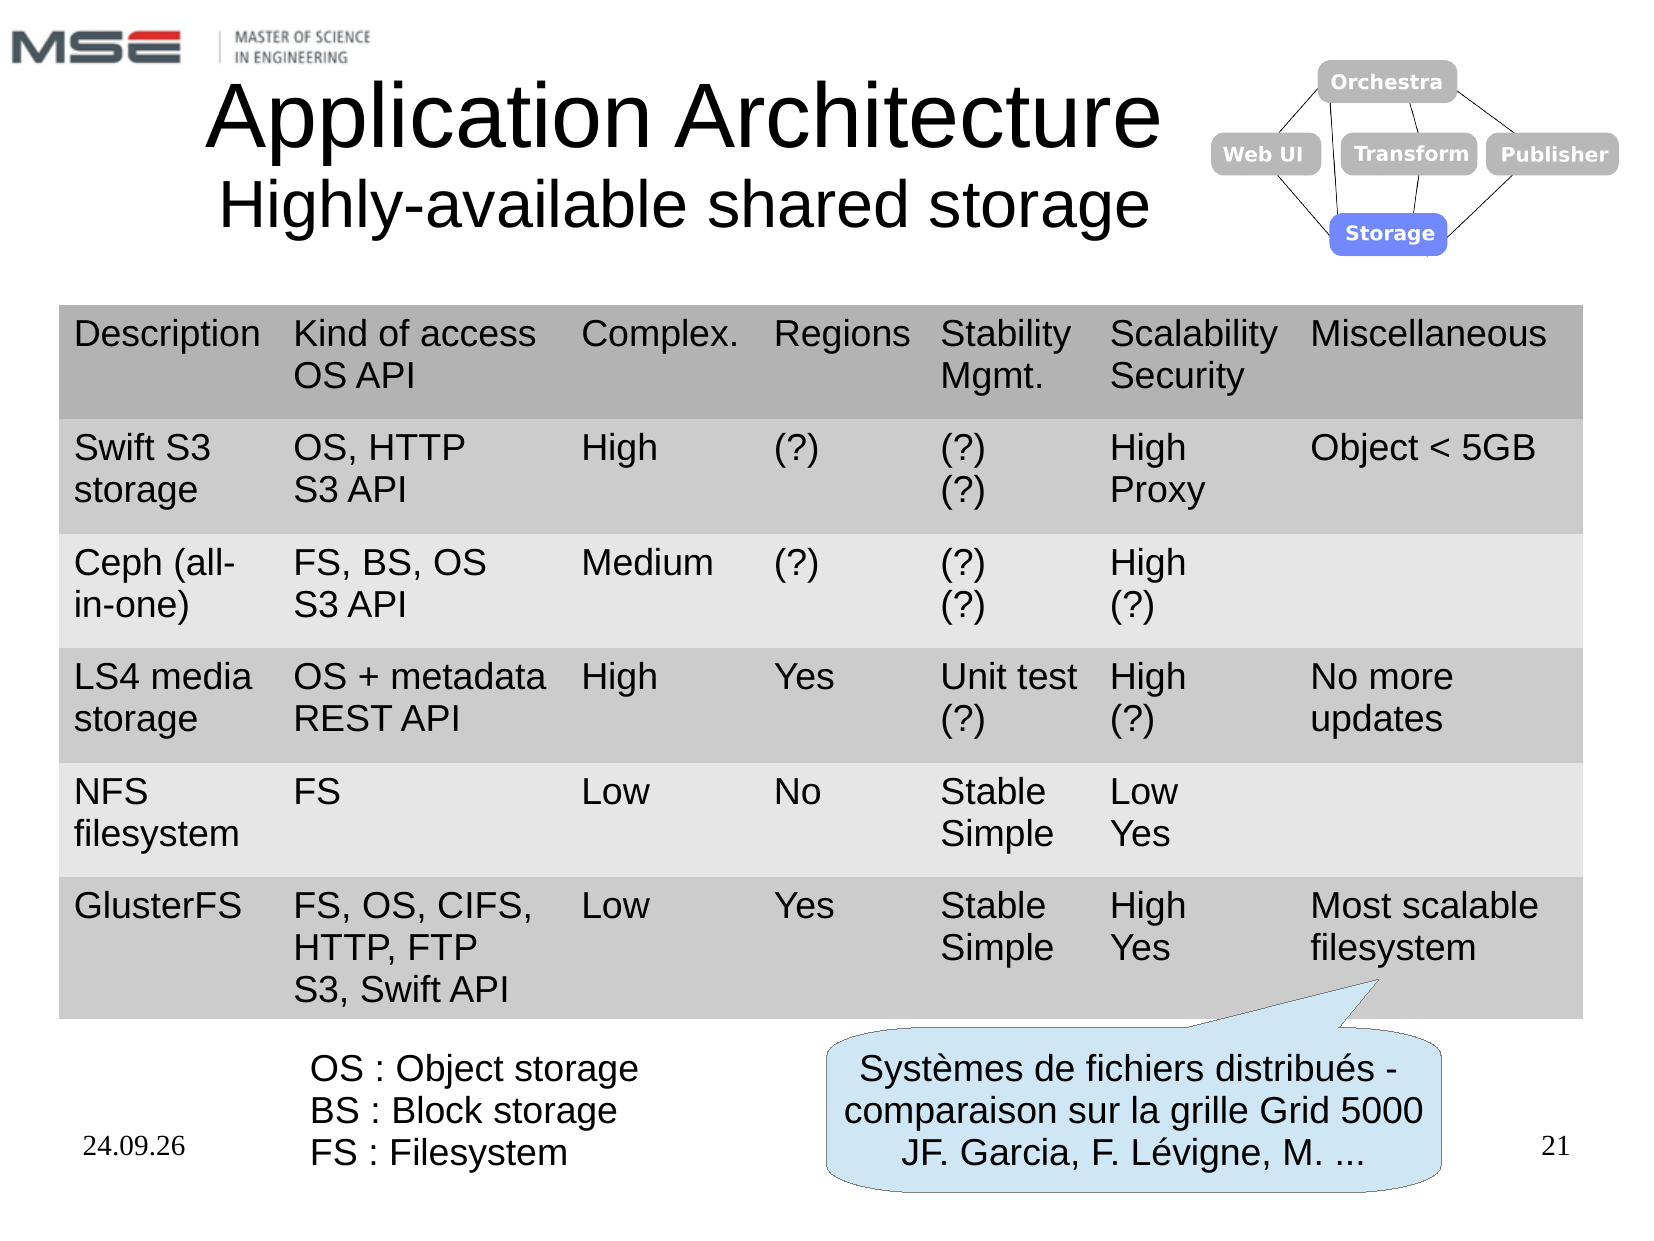

# Application Architecture Highly-available shared storage
| Description | Kind of access OS API | Complex. | Regions | Stability Mgmt. | Scalability Security | Miscellaneous |
| --- | --- | --- | --- | --- | --- | --- |
| Swift S3 storage | OS, HTTP S3 API | High | (?) | (?) (?) | High Proxy | Object < 5GB |
| Ceph (all-in-one) | FS, BS, OS S3 API | Medium | (?) | (?) (?) | High (?) | |
| LS4 media storage | OS + metadata REST API | High | Yes | Unit test (?) | High (?) | No more updates |
| NFS filesystem | FS | Low | No | Stable Simple | Low Yes | |
| GlusterFS | FS, OS, CIFS, HTTP, FTP S3, Swift API | Low | Yes | Stable Simple | High Yes | Most scalable filesystem |
Systèmes de fichiers distribués -
comparaison sur la grille Grid 5000
JF. Garcia, F. Lévigne, M. ...
OS : Object storage
BS : Block storage
FS : Filesystem
21